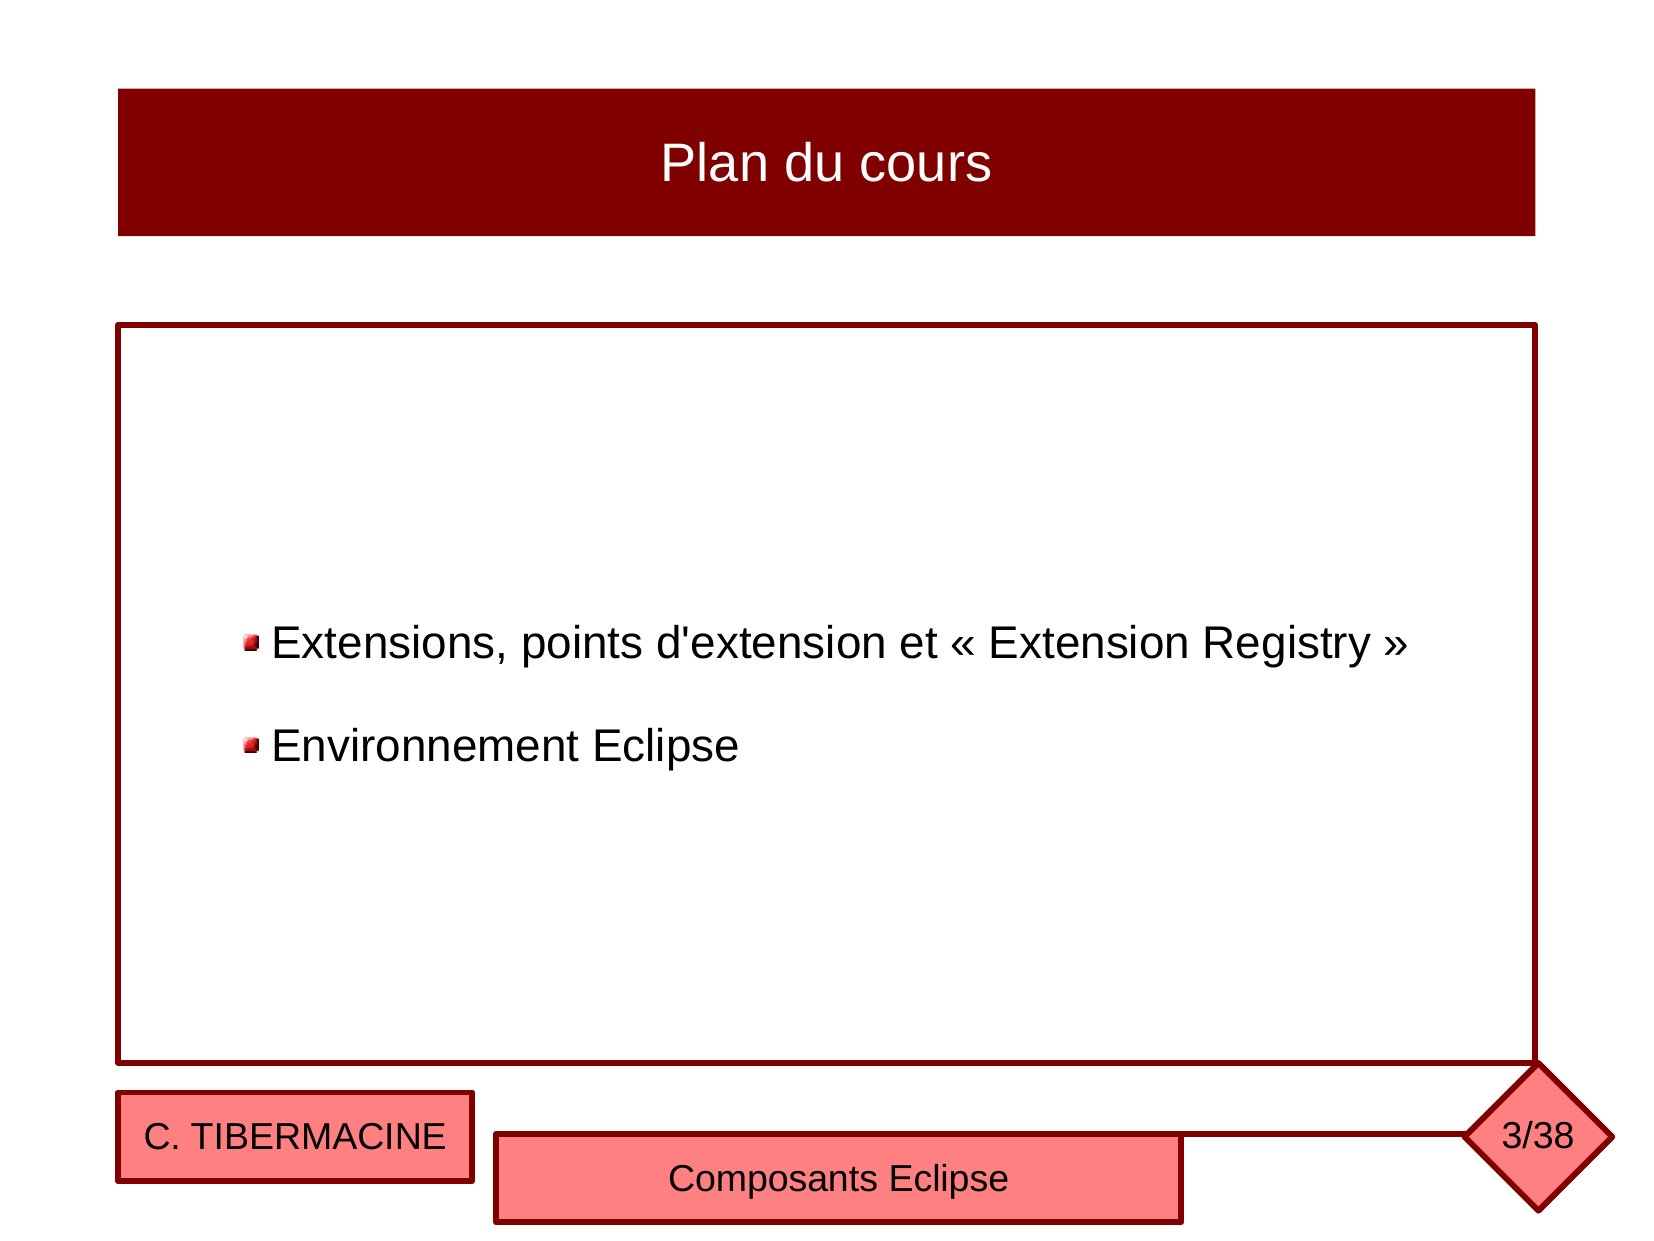

Plan du cours
 Extensions, points d'extension et « Extension Registry »
 Environnement Eclipse
C. TIBERMACINE
Composants Eclipse